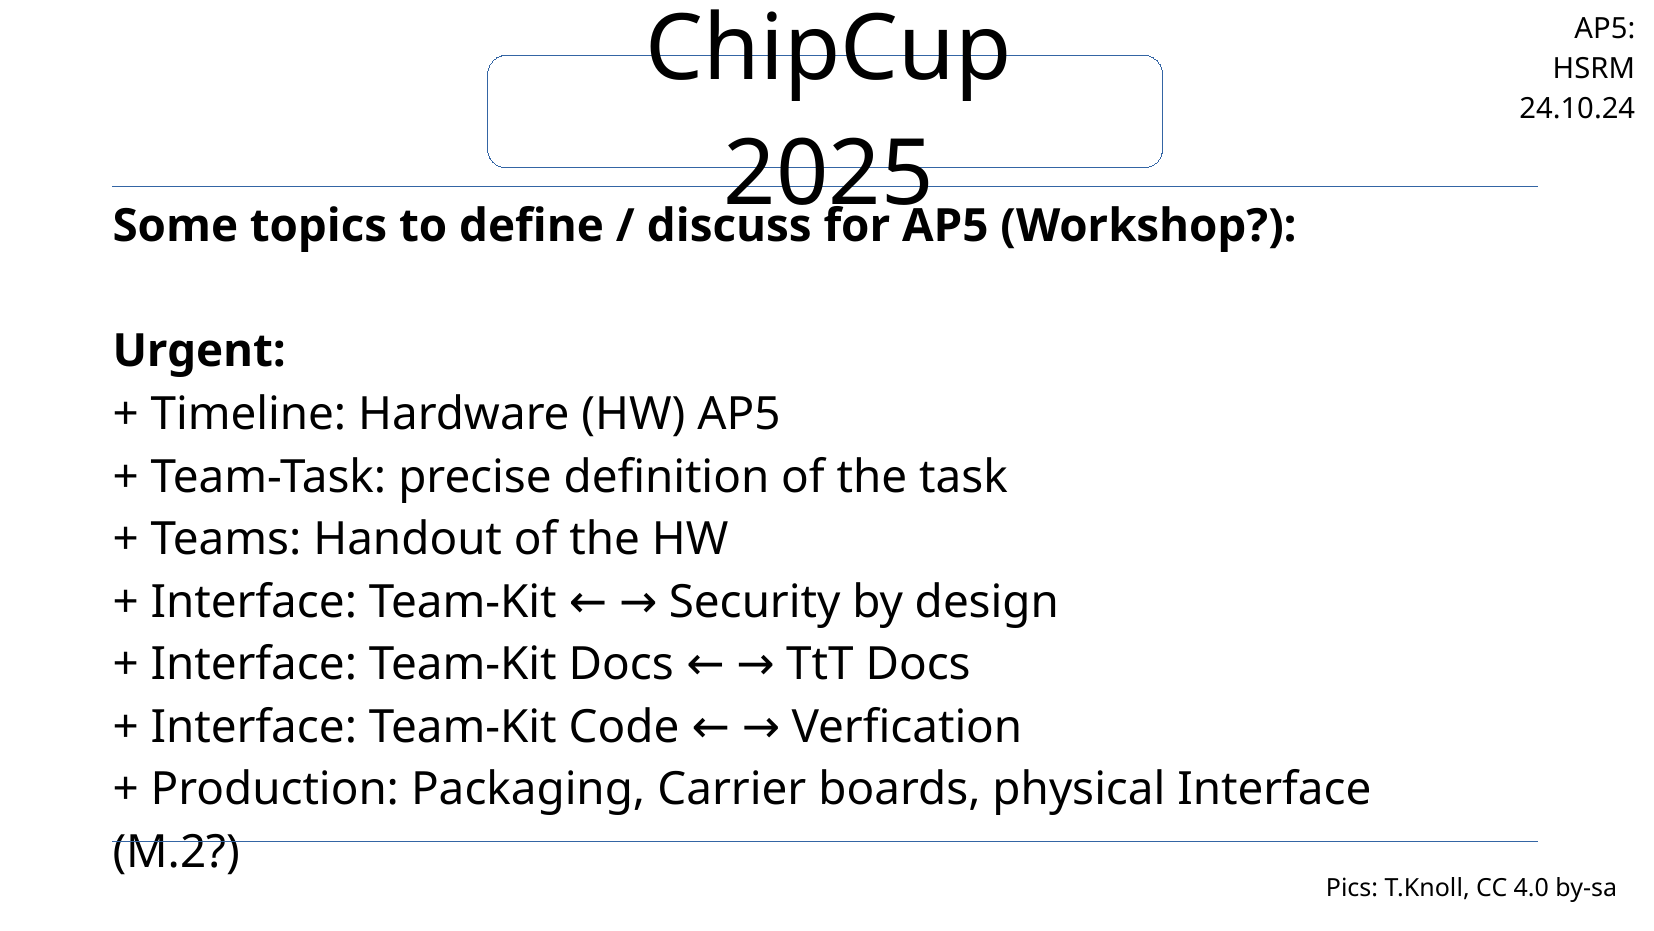

AP5:
HSRM
24.10.24
ChipCup 2025
# Some topics to define / discuss for AP5 (Workshop?):
Urgent:
+ Timeline: Hardware (HW) AP5
+ Team-Task: precise definition of the task
+ Teams: Handout of the HW
+ Interface: Team-Kit ← → Security by design
+ Interface: Team-Kit Docs ← → TtT Docs
+ Interface: Team-Kit Code ← → Verfication
+ Production: Packaging, Carrier boards, physical Interface (M.2?)
Pics: T.Knoll, CC 4.0 by-sa